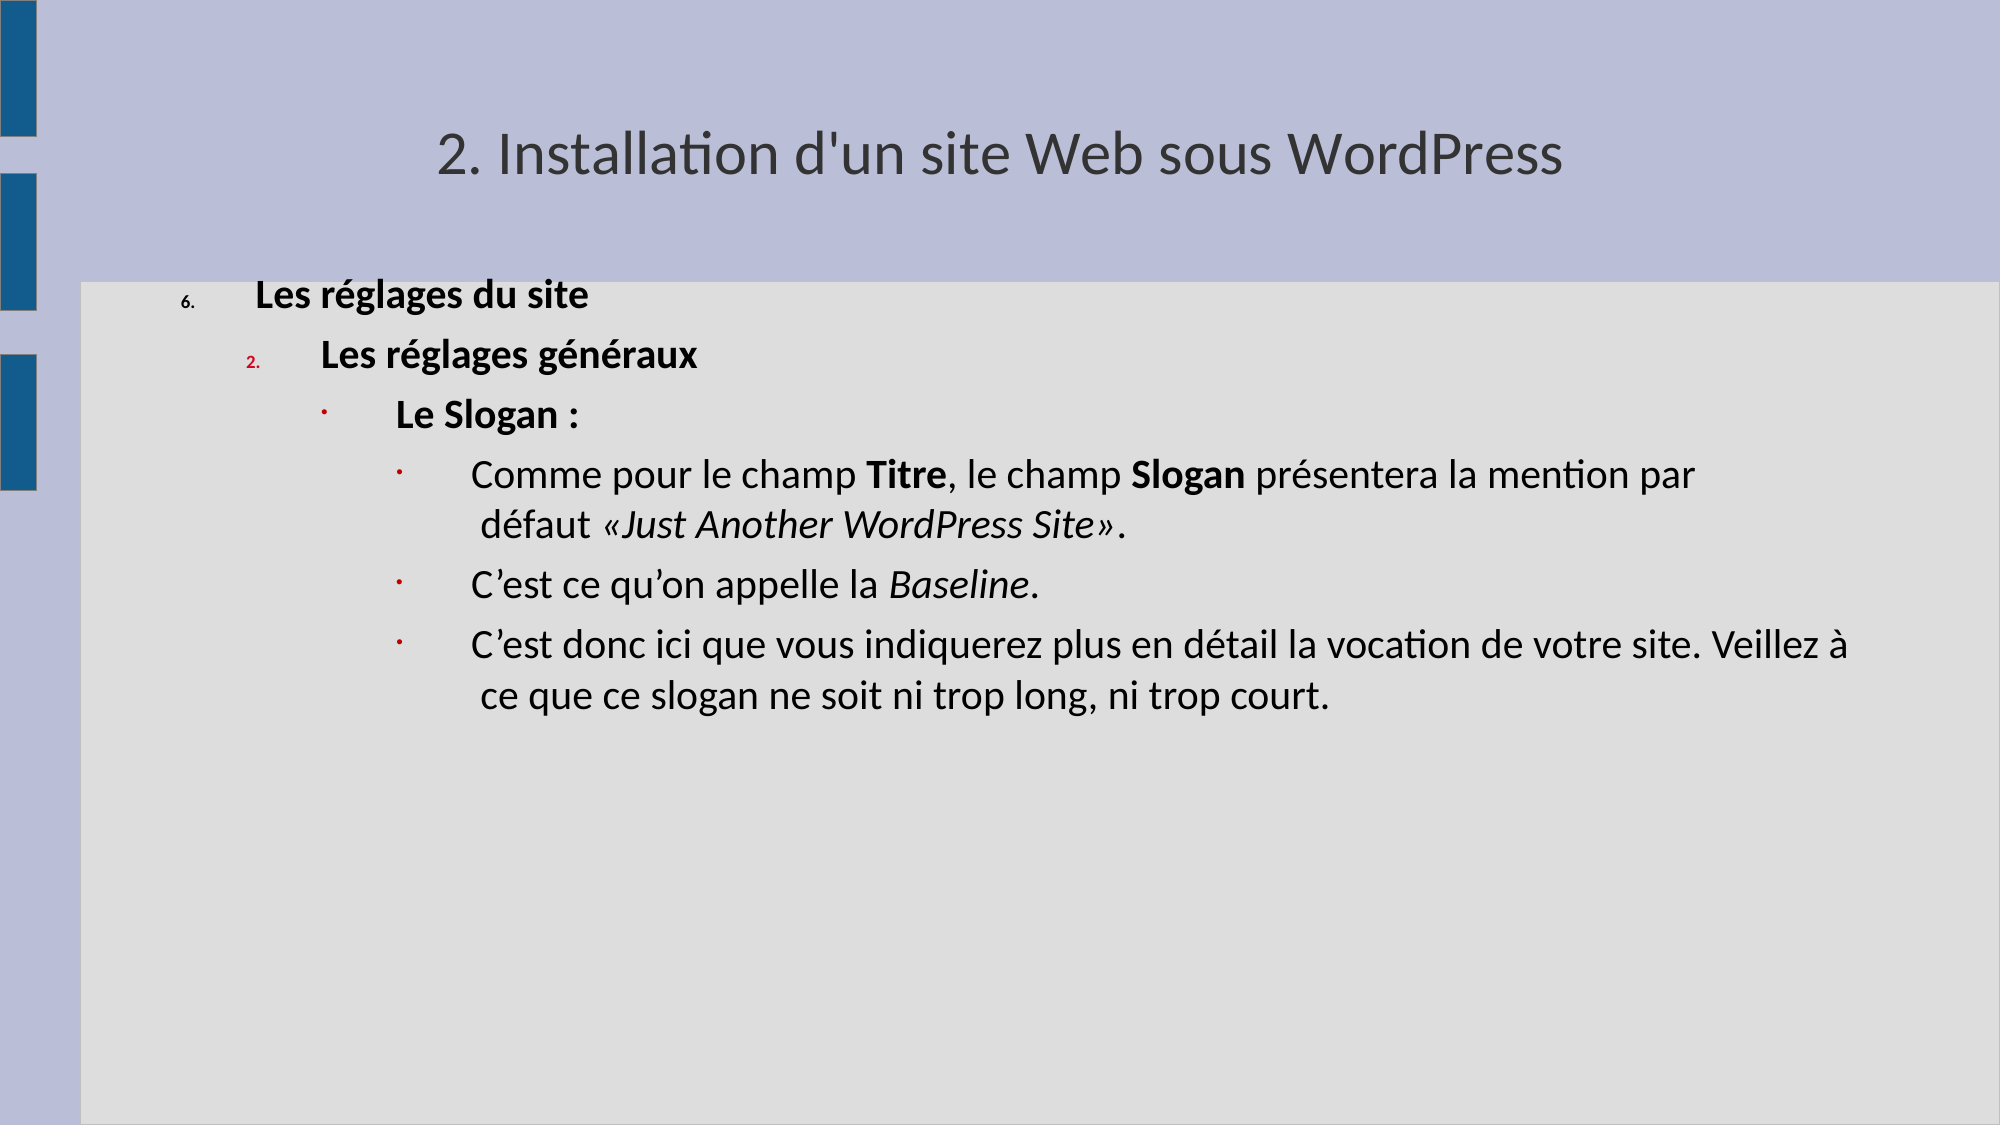

# 2. Installation d'un site Web sous WordPress
Les réglages du site
Les réglages généraux
Le Slogan :
Comme pour le champ Titre, le champ Slogan présentera la mention par défaut «Just Another WordPress Site».
C’est ce qu’on appelle la Baseline.
C’est donc ici que vous indiquerez plus en détail la vocation de votre site. Veillez à ce que ce slogan ne soit ni trop long, ni trop court.